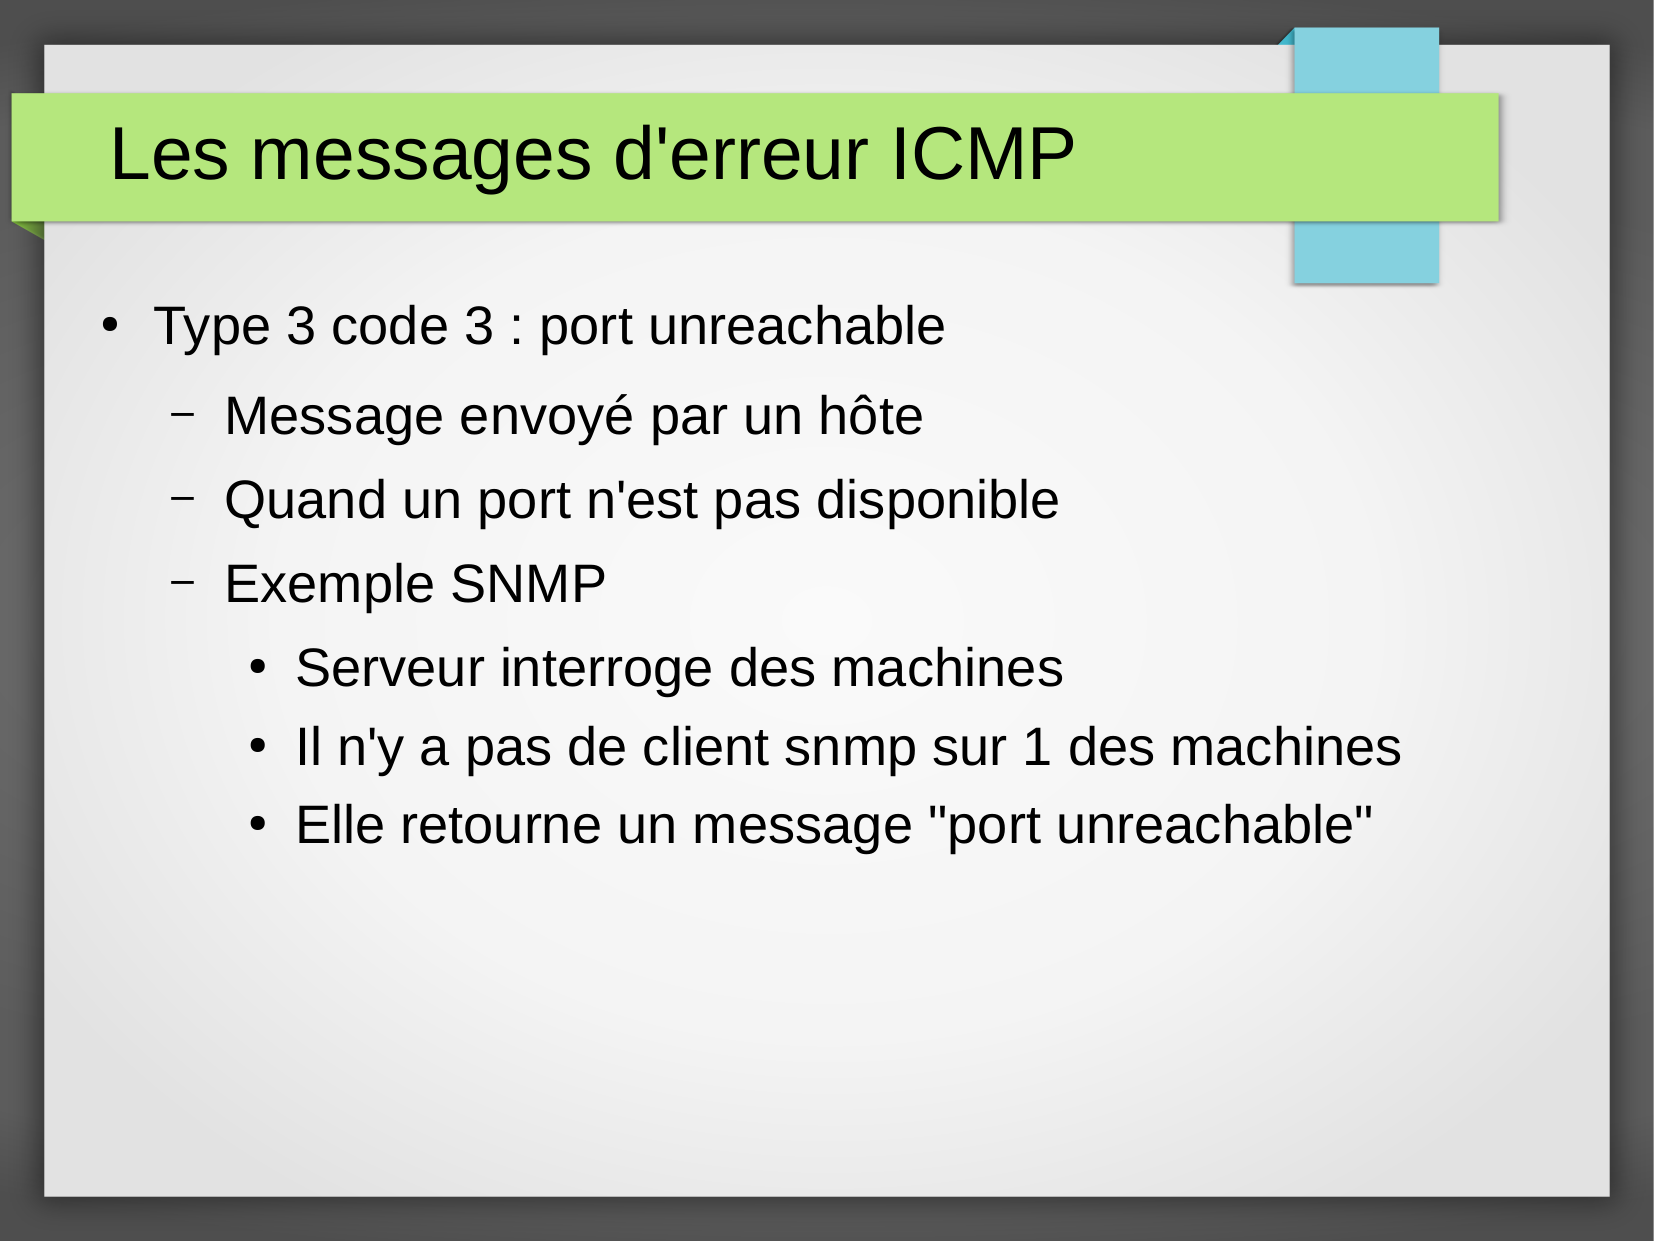

# Les messages d'erreur ICMP
Type 3 code 3 : port unreachable
Message envoyé par un hôte
Quand un port n'est pas disponible
Exemple SNMP
Serveur interroge des machines
Il n'y a pas de client snmp sur 1 des machines
Elle retourne un message "port unreachable"